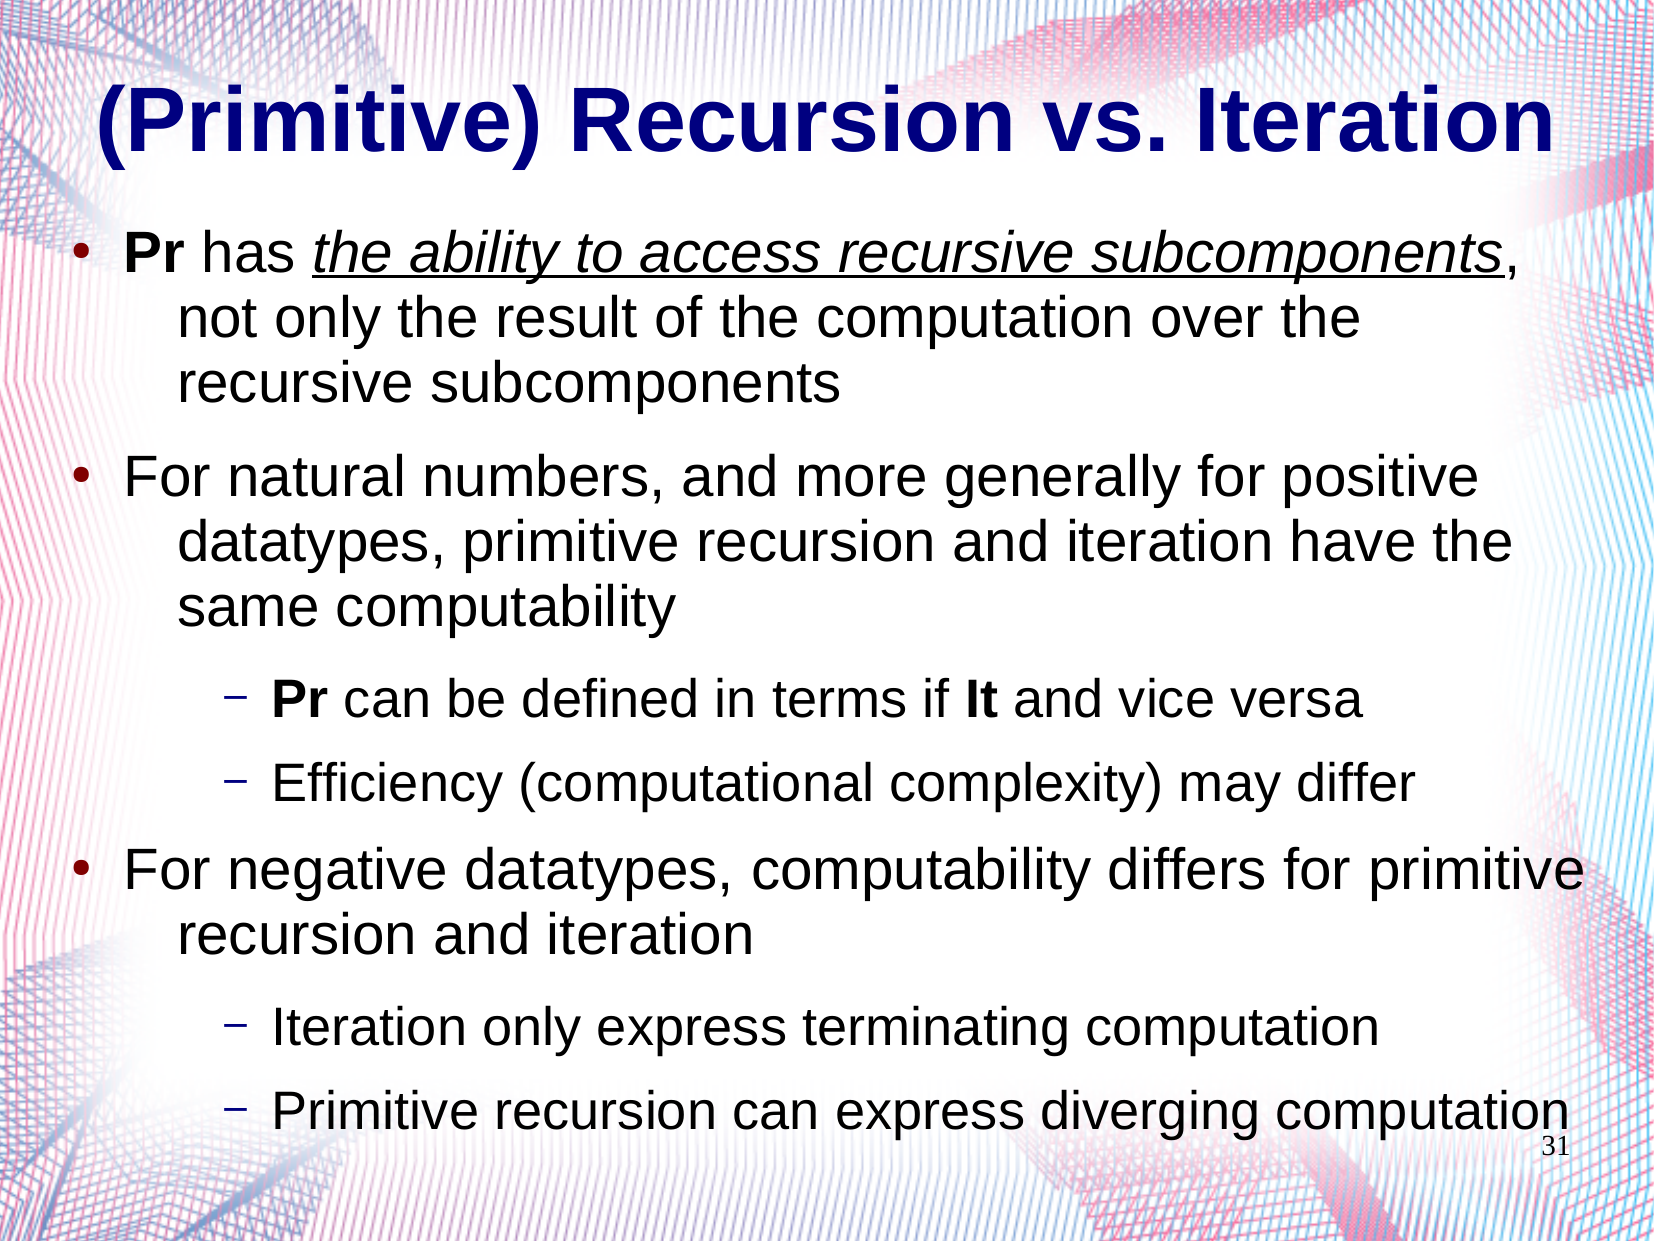

# (Primitive) Recursion vs. Iteration
Pr has the ability to access recursive subcomponents, not only the result of the computation over the recursive subcomponents
For natural numbers, and more generally for positive datatypes, primitive recursion and iteration have the same computability
Pr can be defined in terms if It and vice versa
Efficiency (computational complexity) may differ
For negative datatypes, computability differs for primitive recursion and iteration
Iteration only express terminating computation
Primitive recursion can express diverging computation
31